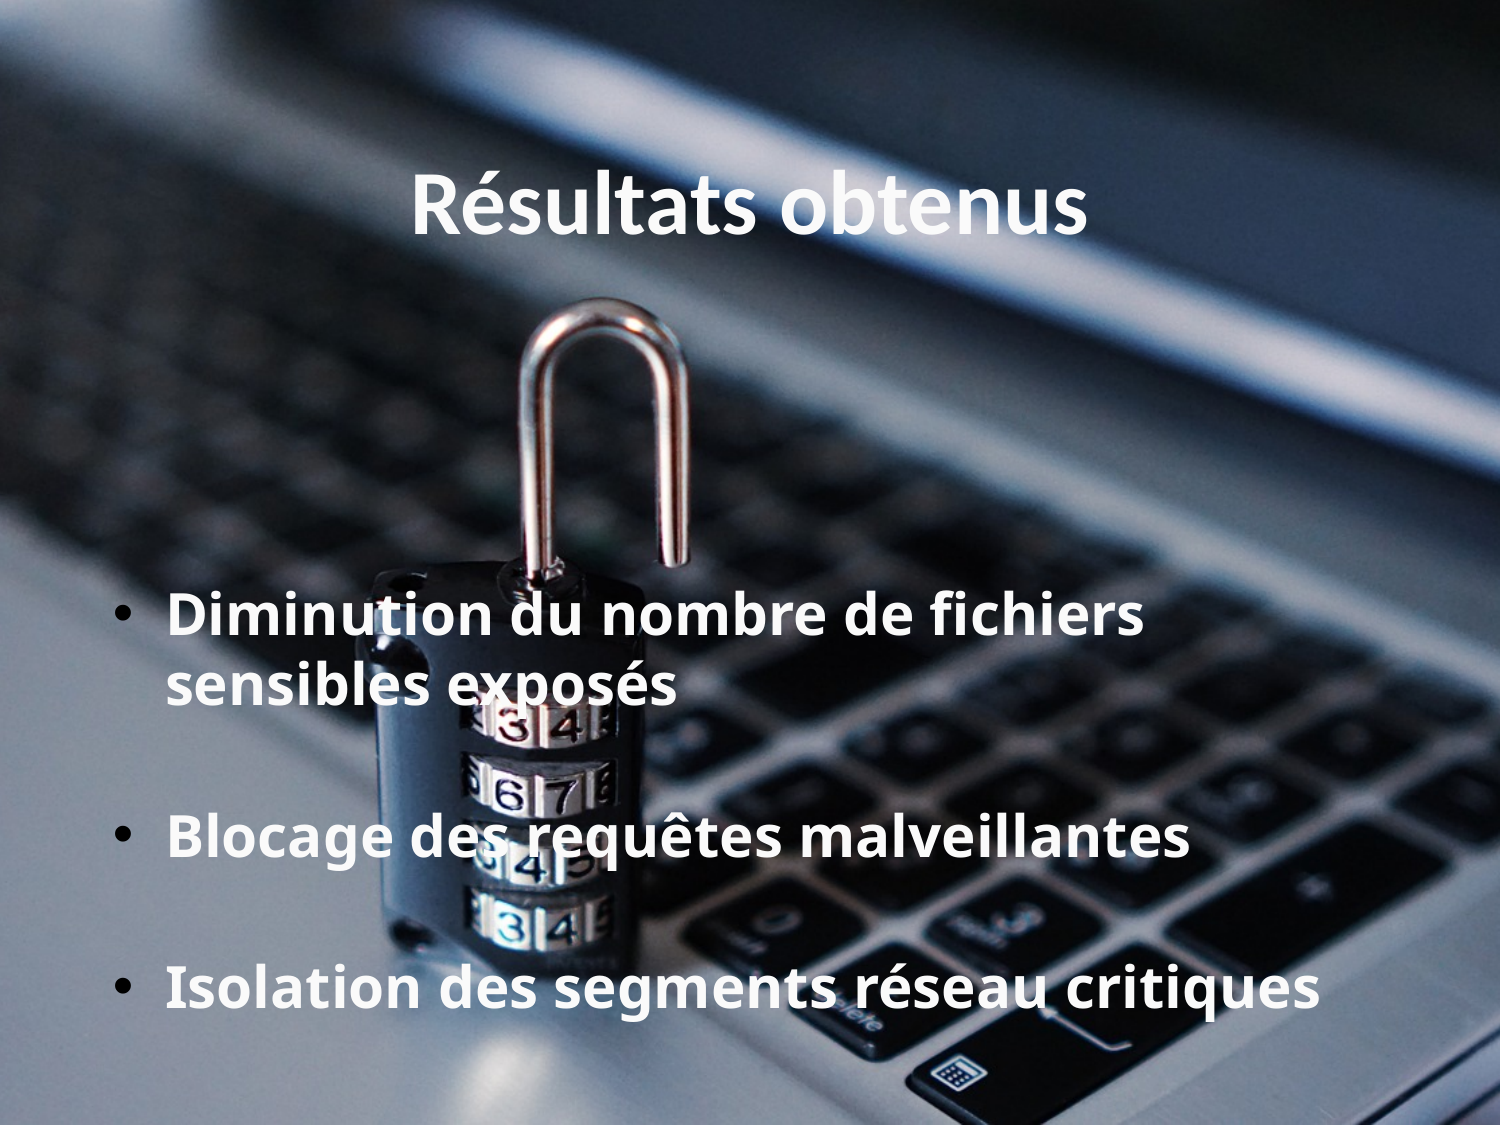

# Résultats obtenus
Diminution du nombre de fichiers sensibles exposés
Blocage des requêtes malveillantes
Isolation des segments réseau critiques